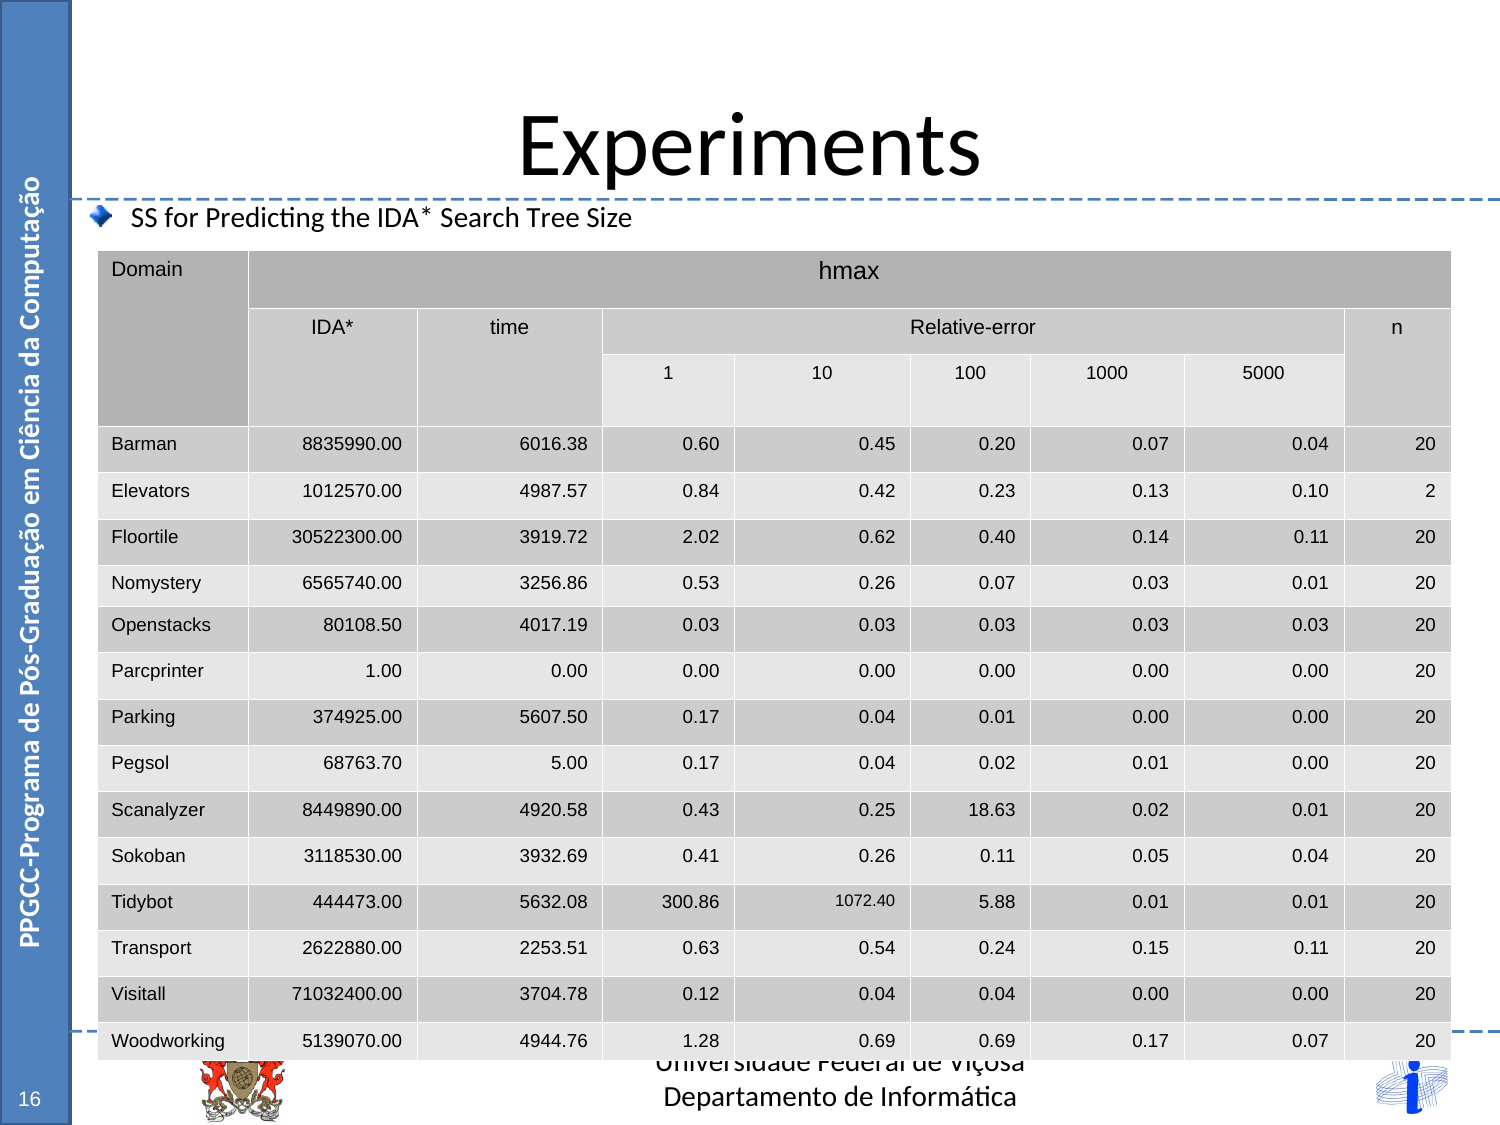

Experiments
 SS for Predicting the IDA* Search Tree Size
| Domain | hmax | | | | | | | |
| --- | --- | --- | --- | --- | --- | --- | --- | --- |
| | IDA\* | time | Relative-error | | | | | n |
| | | | 1 | 10 | 100 | 1000 | 5000 | |
| Barman | 8835990.00 | 6016.38 | 0.60 | 0.45 | 0.20 | 0.07 | 0.04 | 20 |
| Elevators | 1012570.00 | 4987.57 | 0.84 | 0.42 | 0.23 | 0.13 | 0.10 | 2 |
| Floortile | 30522300.00 | 3919.72 | 2.02 | 0.62 | 0.40 | 0.14 | 0.11 | 20 |
| Nomystery | 6565740.00 | 3256.86 | 0.53 | 0.26 | 0.07 | 0.03 | 0.01 | 20 |
| Openstacks | 80108.50 | 4017.19 | 0.03 | 0.03 | 0.03 | 0.03 | 0.03 | 20 |
| Parcprinter | 1.00 | 0.00 | 0.00 | 0.00 | 0.00 | 0.00 | 0.00 | 20 |
| Parking | 374925.00 | 5607.50 | 0.17 | 0.04 | 0.01 | 0.00 | 0.00 | 20 |
| Pegsol | 68763.70 | 5.00 | 0.17 | 0.04 | 0.02 | 0.01 | 0.00 | 20 |
| Scanalyzer | 8449890.00 | 4920.58 | 0.43 | 0.25 | 18.63 | 0.02 | 0.01 | 20 |
| Sokoban | 3118530.00 | 3932.69 | 0.41 | 0.26 | 0.11 | 0.05 | 0.04 | 20 |
| Tidybot | 444473.00 | 5632.08 | 300.86 | 1072.40 | 5.88 | 0.01 | 0.01 | 20 |
| Transport | 2622880.00 | 2253.51 | 0.63 | 0.54 | 0.24 | 0.15 | 0.11 | 20 |
| Visitall | 71032400.00 | 3704.78 | 0.12 | 0.04 | 0.04 | 0.00 | 0.00 | 20 |
| Woodworking | 5139070.00 | 4944.76 | 1.28 | 0.69 | 0.69 | 0.17 | 0.07 | 20 |
PPGCC-Programa de Pós-Graduação em Ciência da Computação
Universidade Federal de Viçosa
Departamento de Informática
16